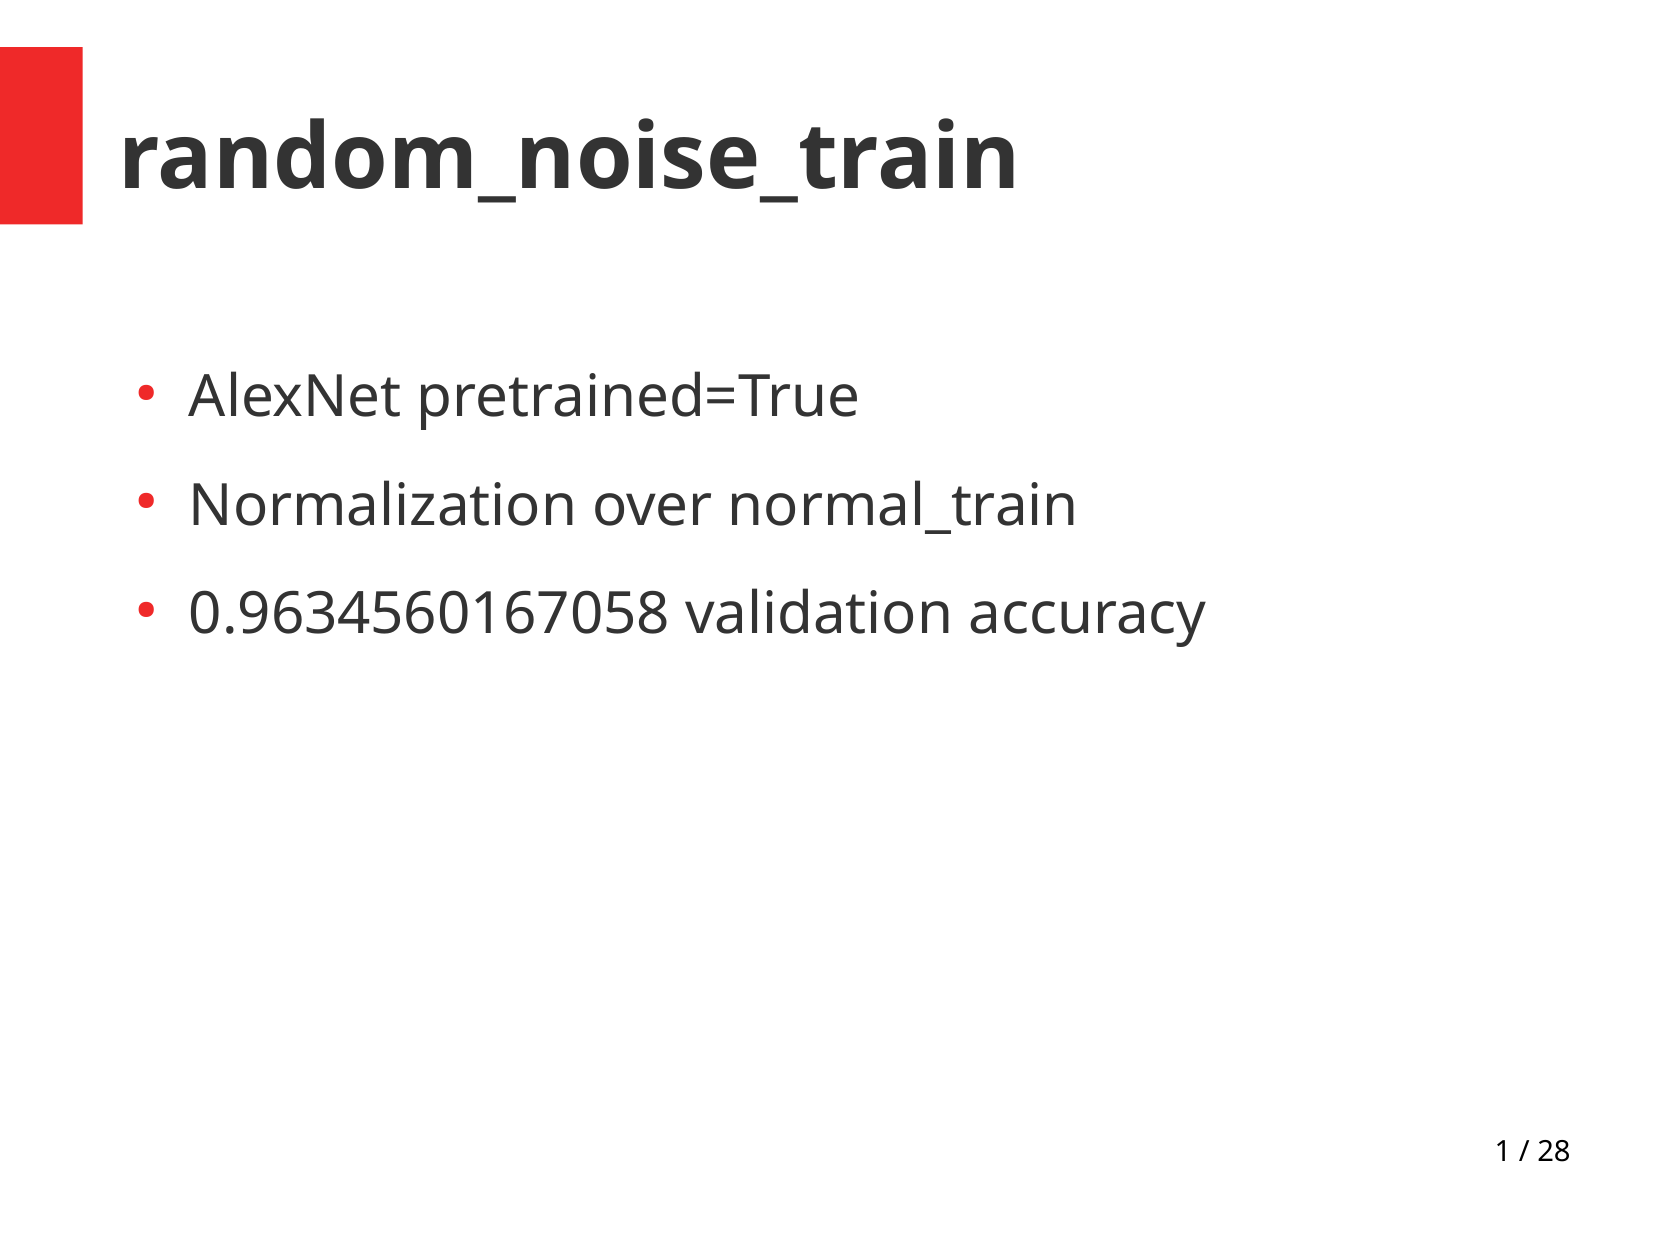

# random_noise_train
AlexNet pretrained=True
Normalization over normal_train
0.9634560167058 validation accuracy
1